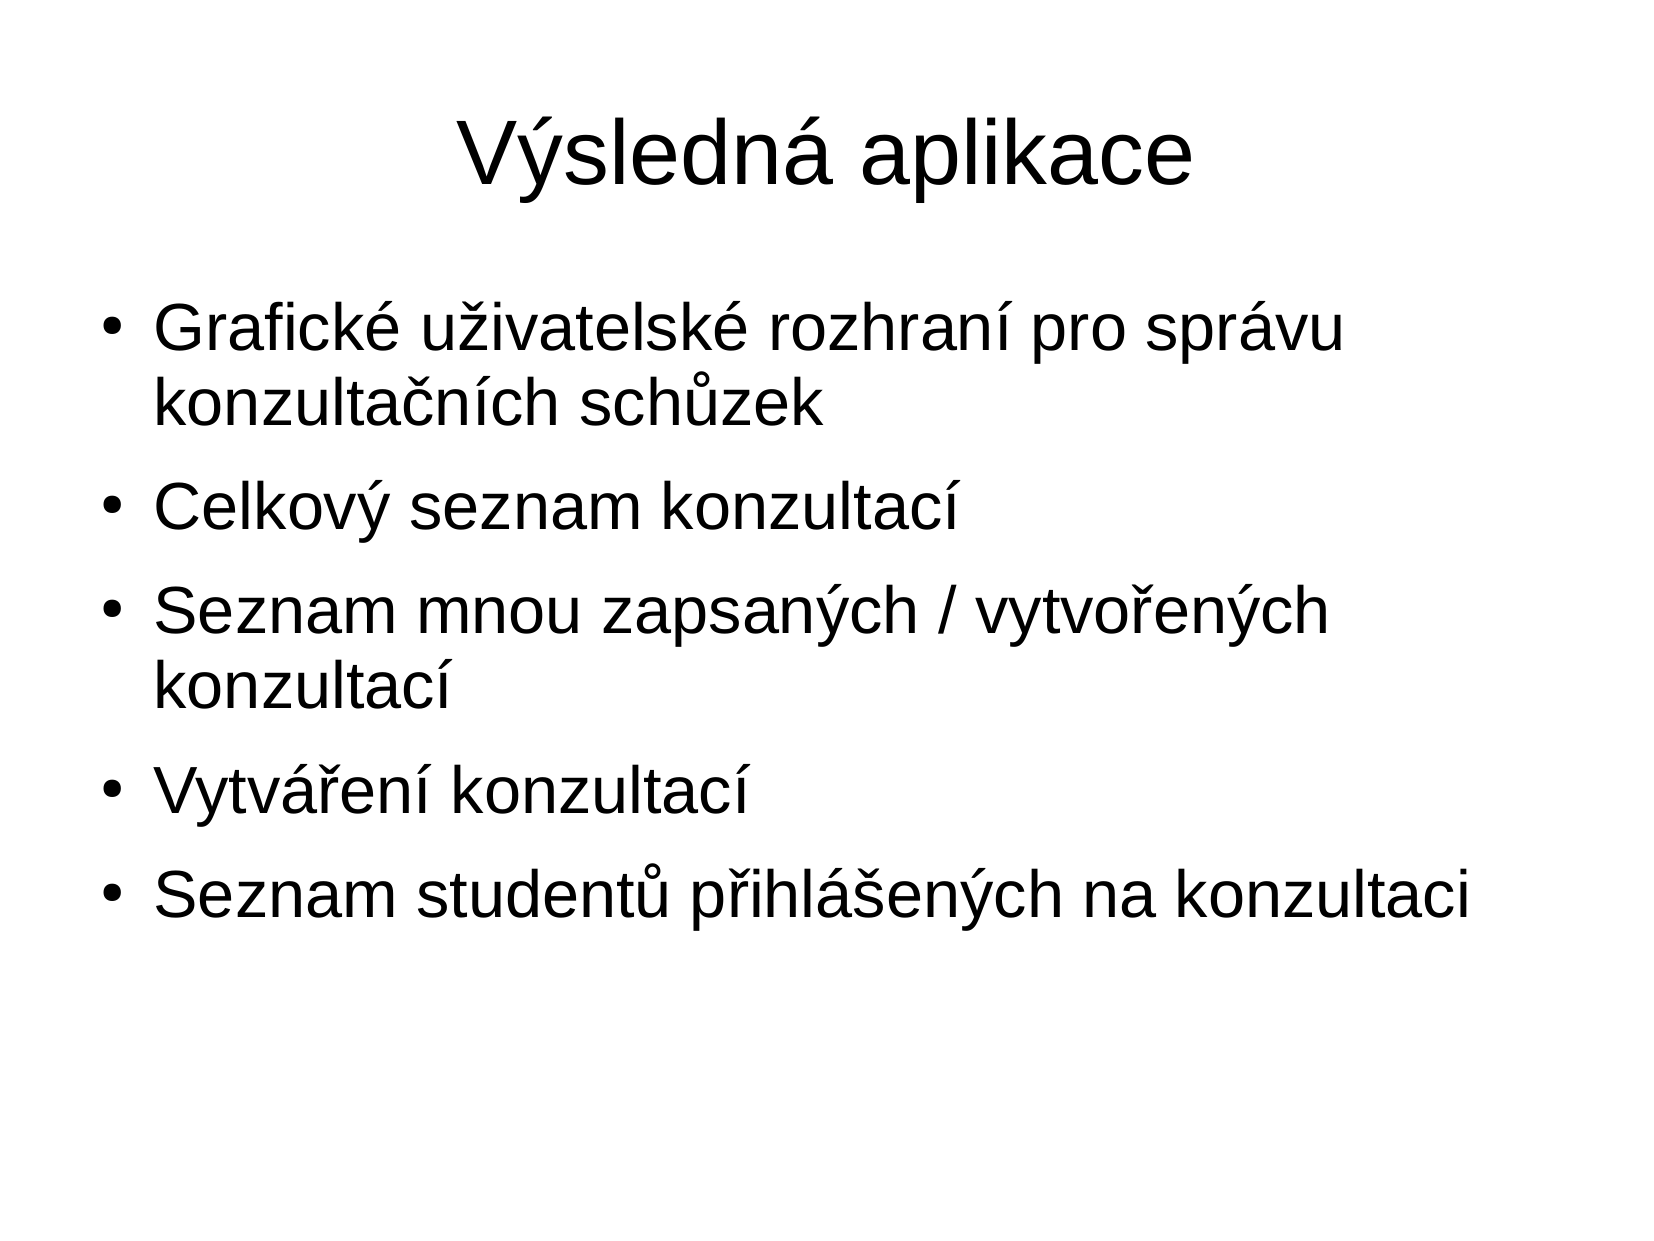

# Výsledná aplikace
Grafické uživatelské rozhraní pro správu konzultačních schůzek
Celkový seznam konzultací
Seznam mnou zapsaných / vytvořených konzultací
Vytváření konzultací
Seznam studentů přihlášených na konzultaci